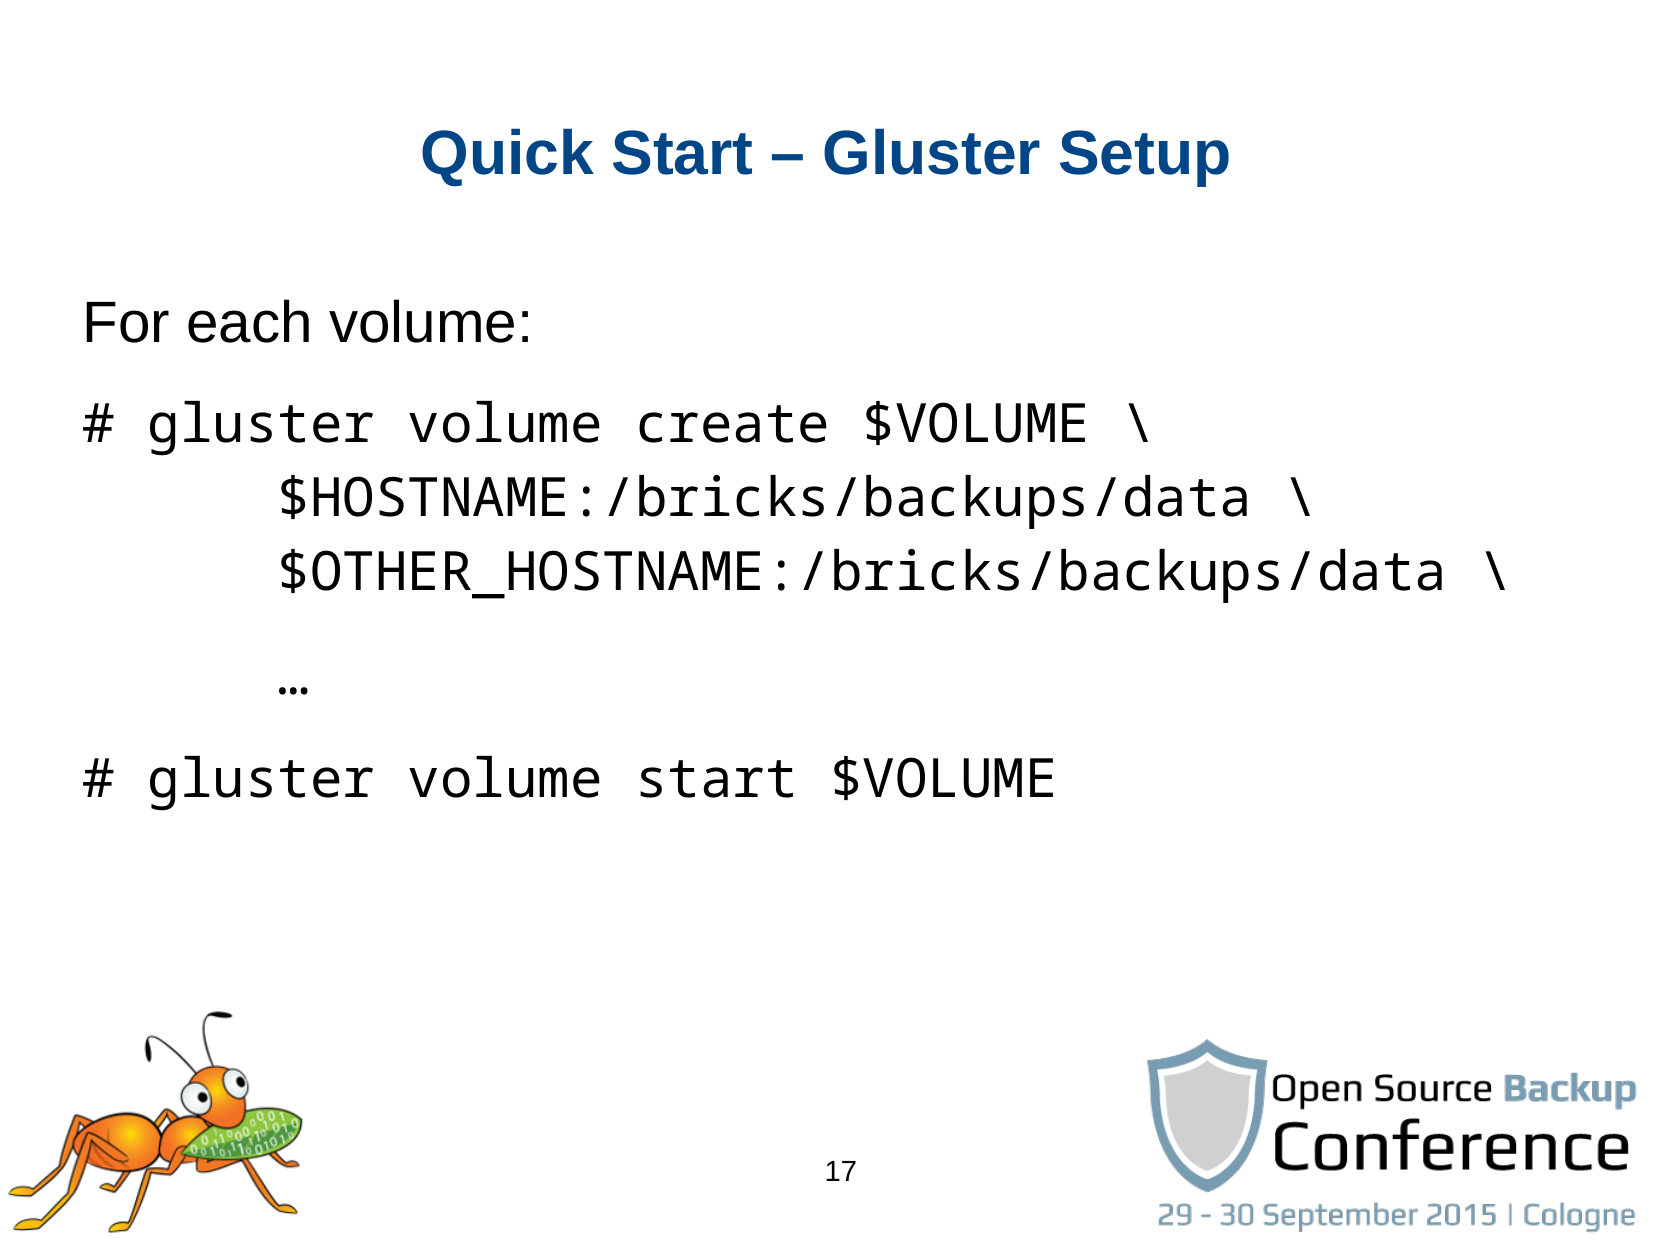

# Quick Start – Gluster Setup
For each volume:
# gluster volume create $VOLUME \ $HOSTNAME:/bricks/backups/data \ $OTHER_HOSTNAME:/bricks/backups/data \
 …
# gluster volume start $VOLUME
17